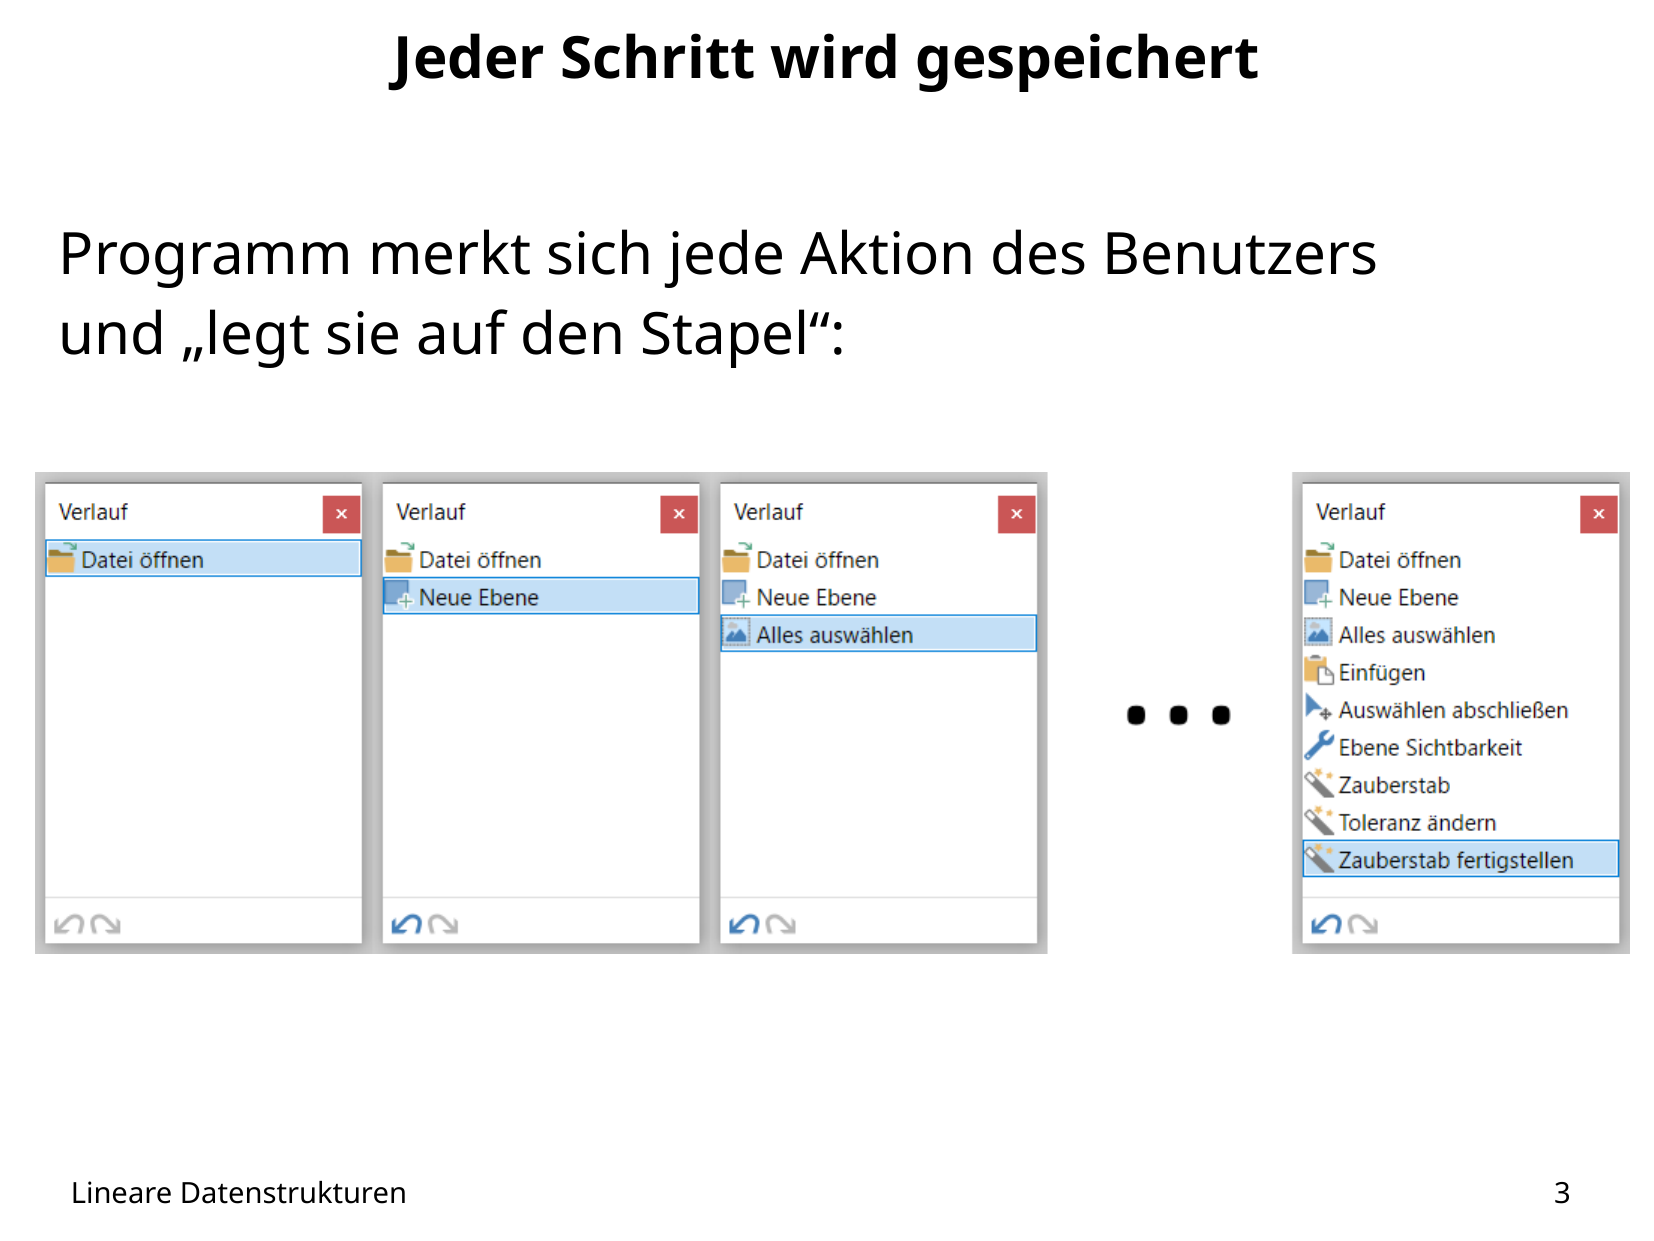

# Jeder Schritt wird gespeichert
Programm merkt sich jede Aktion des Benutzers
und „legt sie auf den Stapel“:
Lineare Datenstrukturen
3